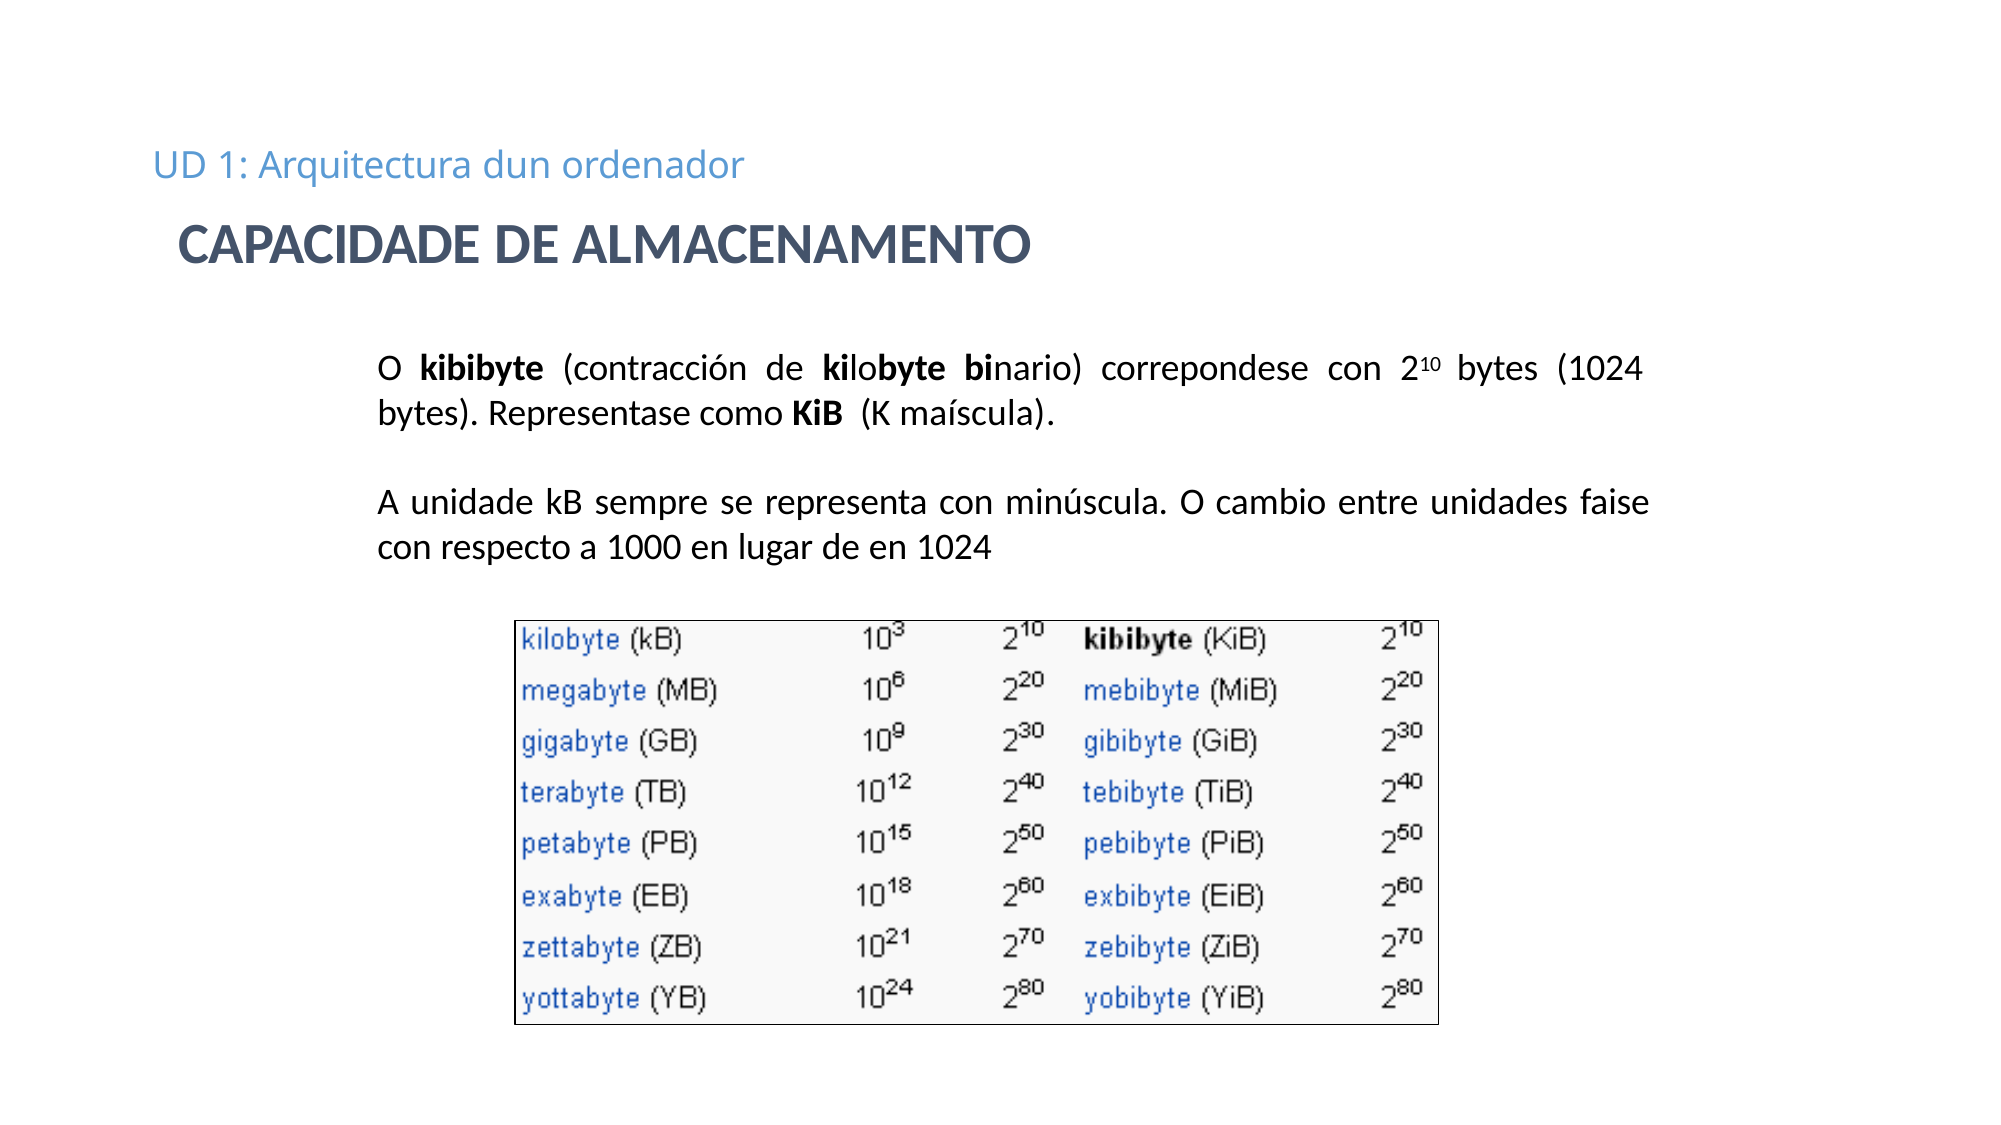

UD 1: Arquitectura dun ordenador
# CAPACIDADE DE ALMACENAMENTO
O kibibyte (contracción de kilobyte binario) correpondese con 210 bytes (1024 bytes). Representase como KiB (K maíscula).
A unidade kB sempre se representa con minúscula. O cambio entre unidades faise con respecto a 1000 en lugar de en 1024